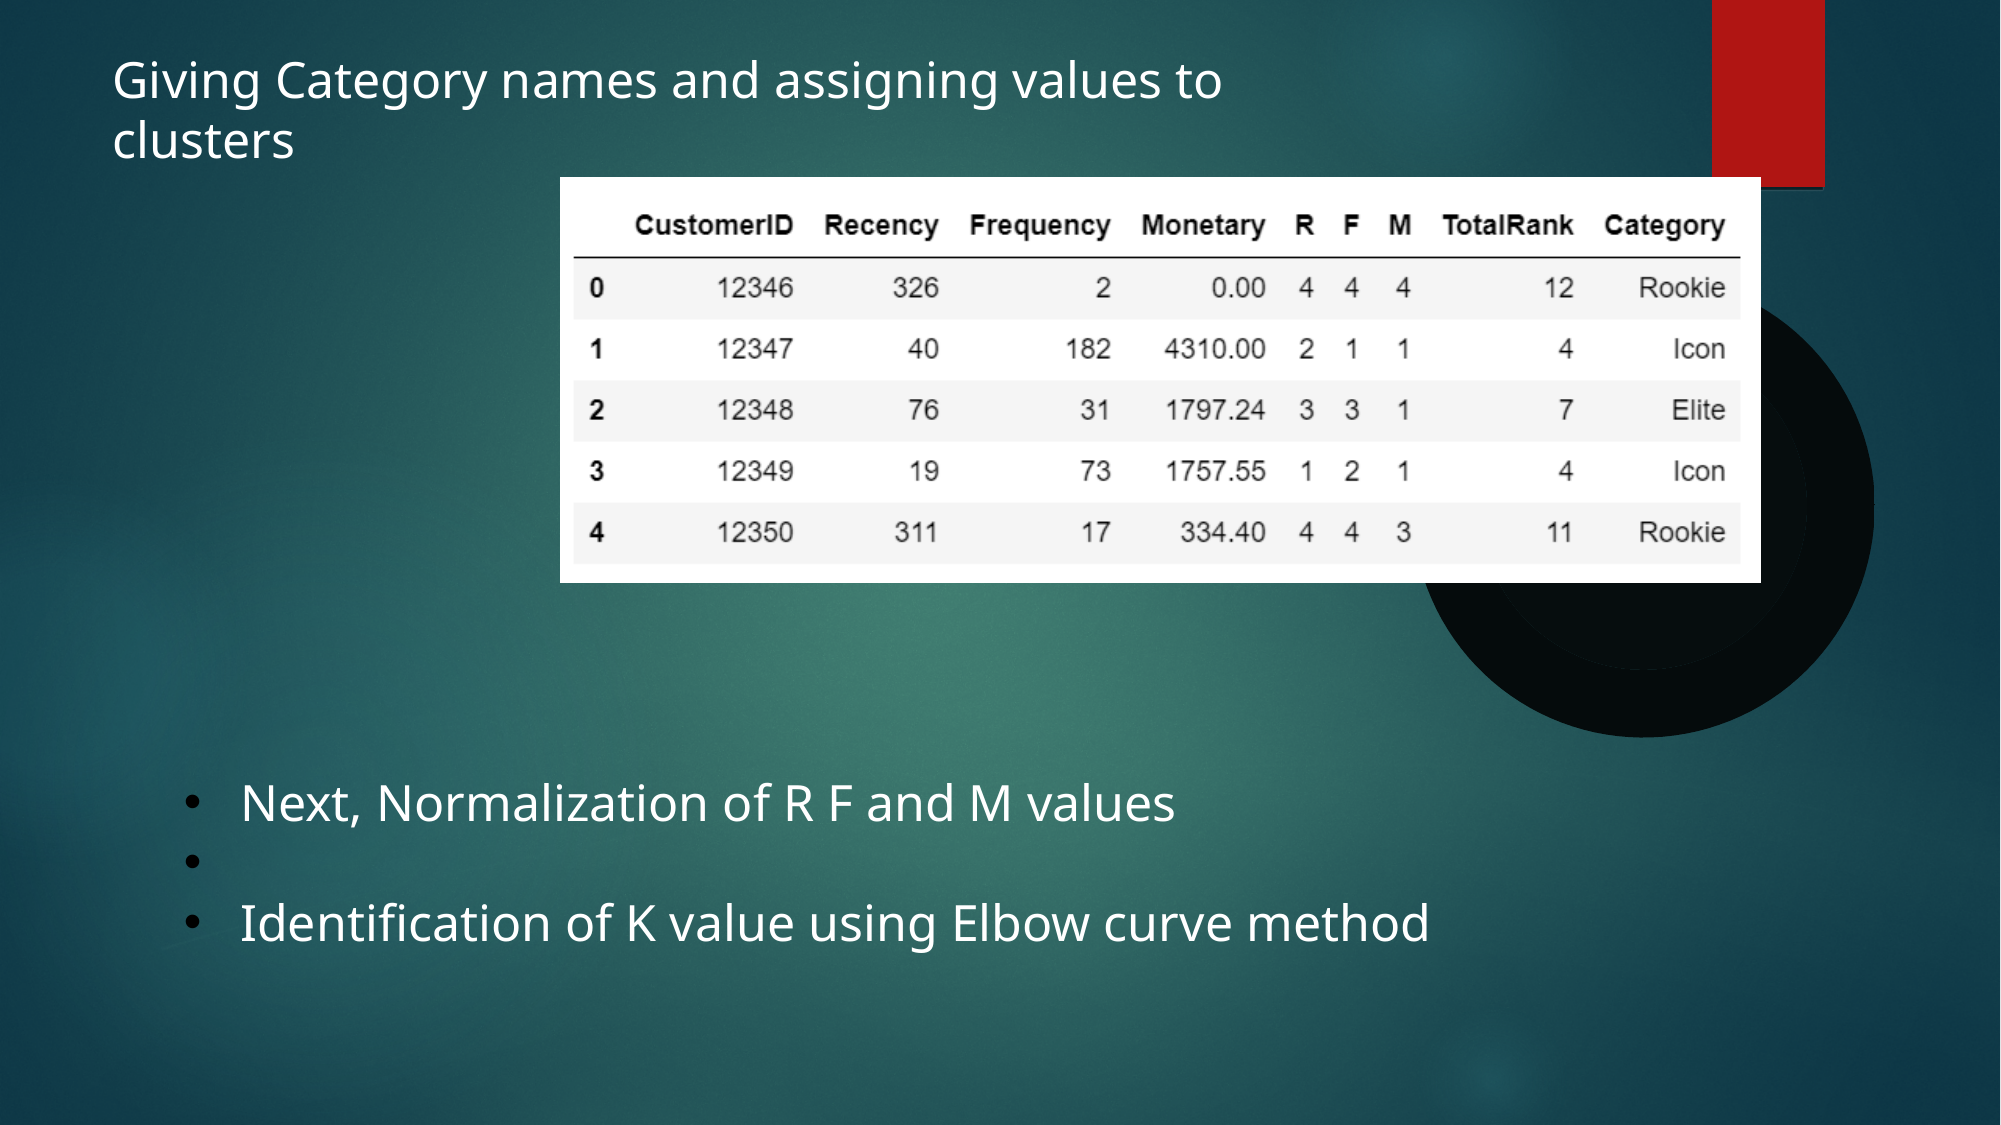

Giving Category names and assigning values to clusters
Next, Normalization of R F and M values
Identification of K value using Elbow curve method